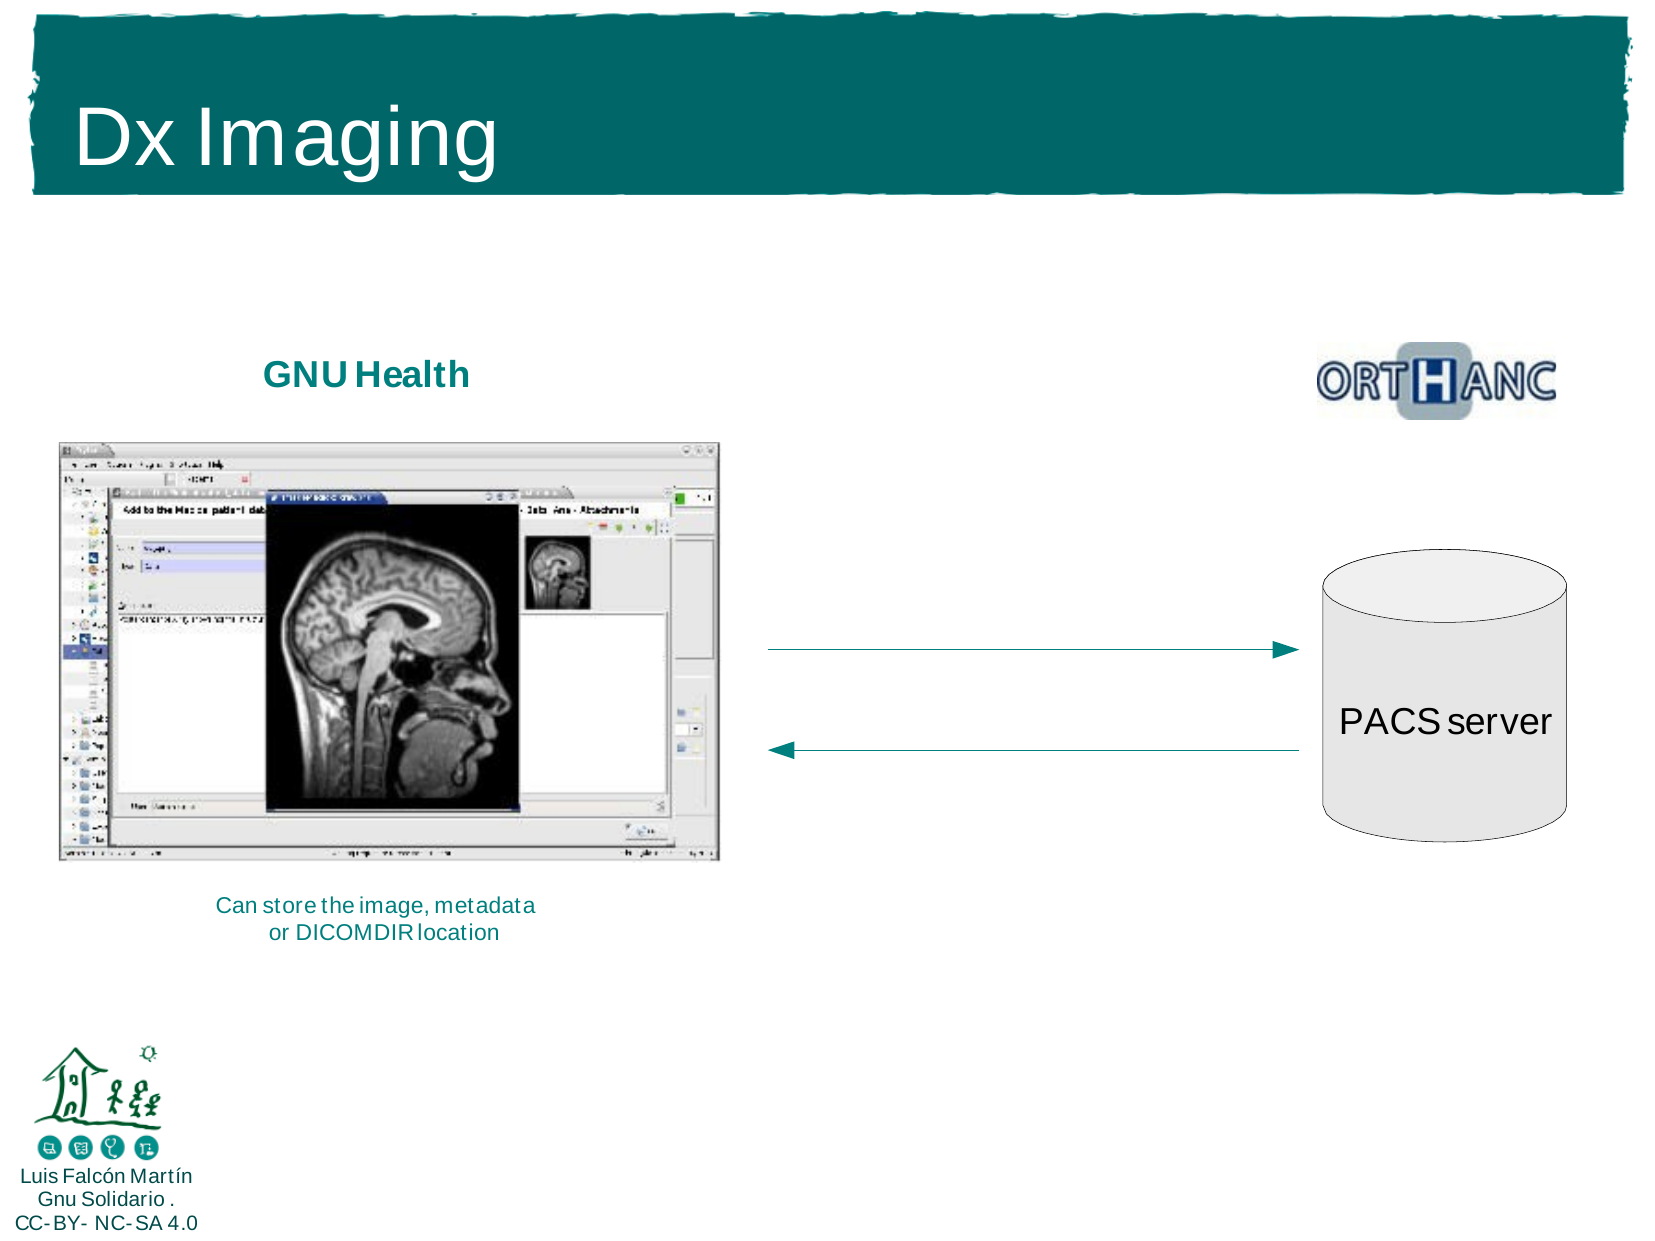

# DxImaging
GNUHealth
PACSserver
Canstoretheimage,metadata orDICOMDIRlocation
LuisFalcónMartín
GnuSolidario.
CC-BY-NC-SA4.0